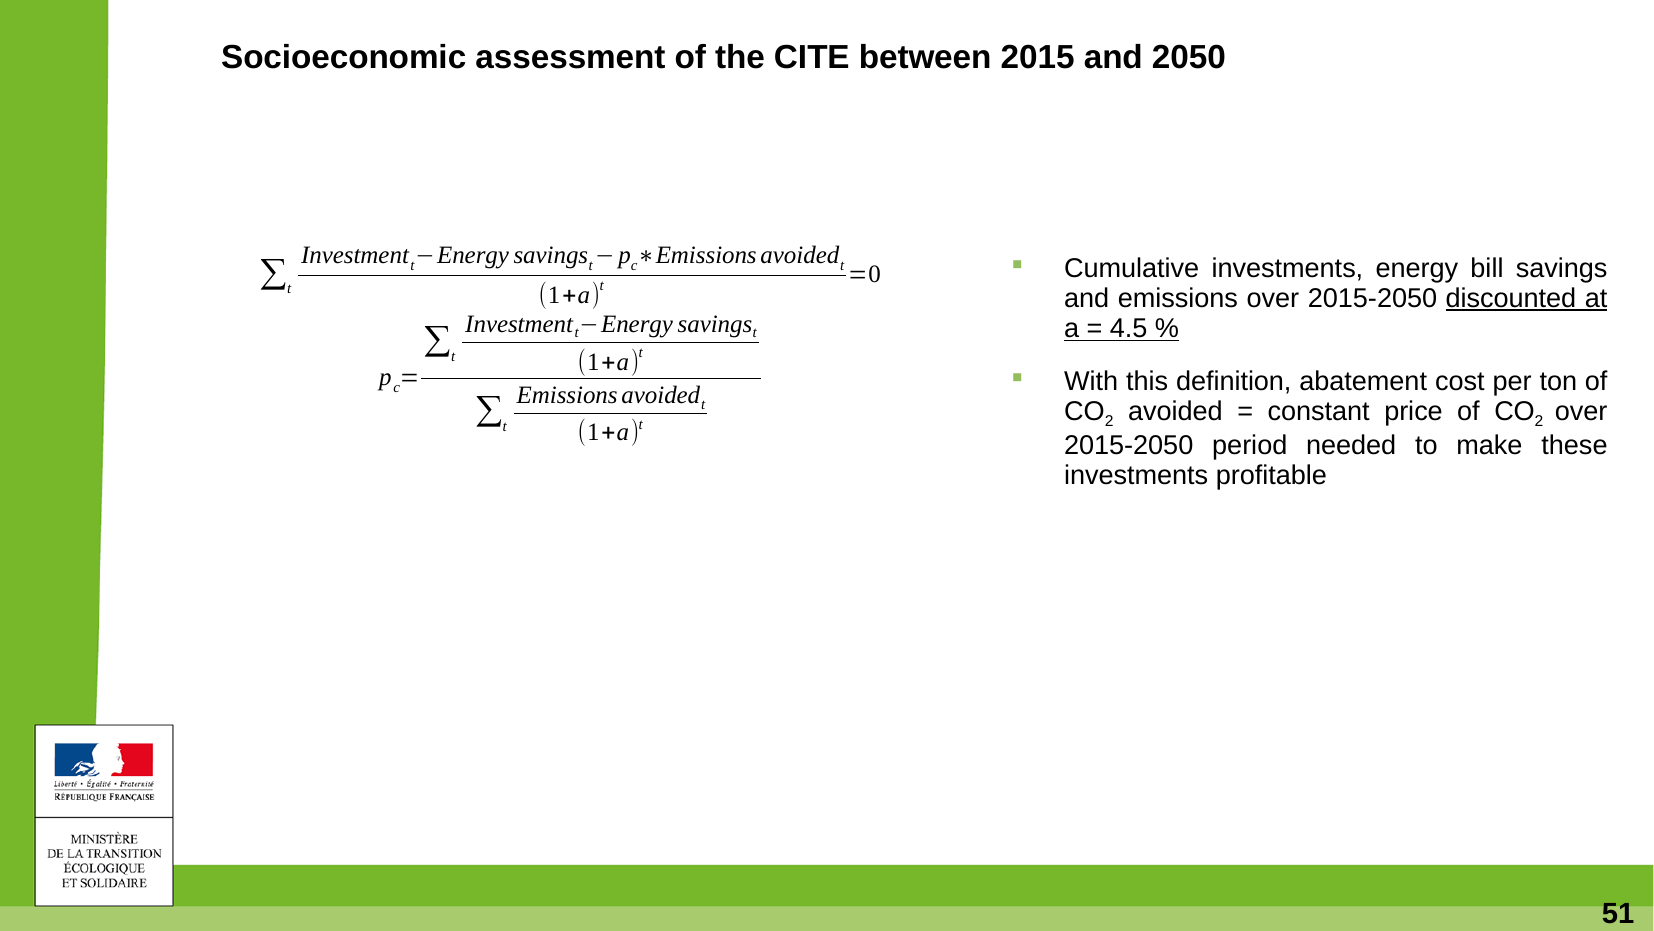

Socioeconomic assessment of the CITE between 2015 and 2050
# Cumulative investments, energy bill savings and emissions over 2015-2050 discounted at a = 4.5 %
With this definition, abatement cost per ton of CO2 avoided = constant price of CO2 over 2015-2050 period needed to make these investments profitable